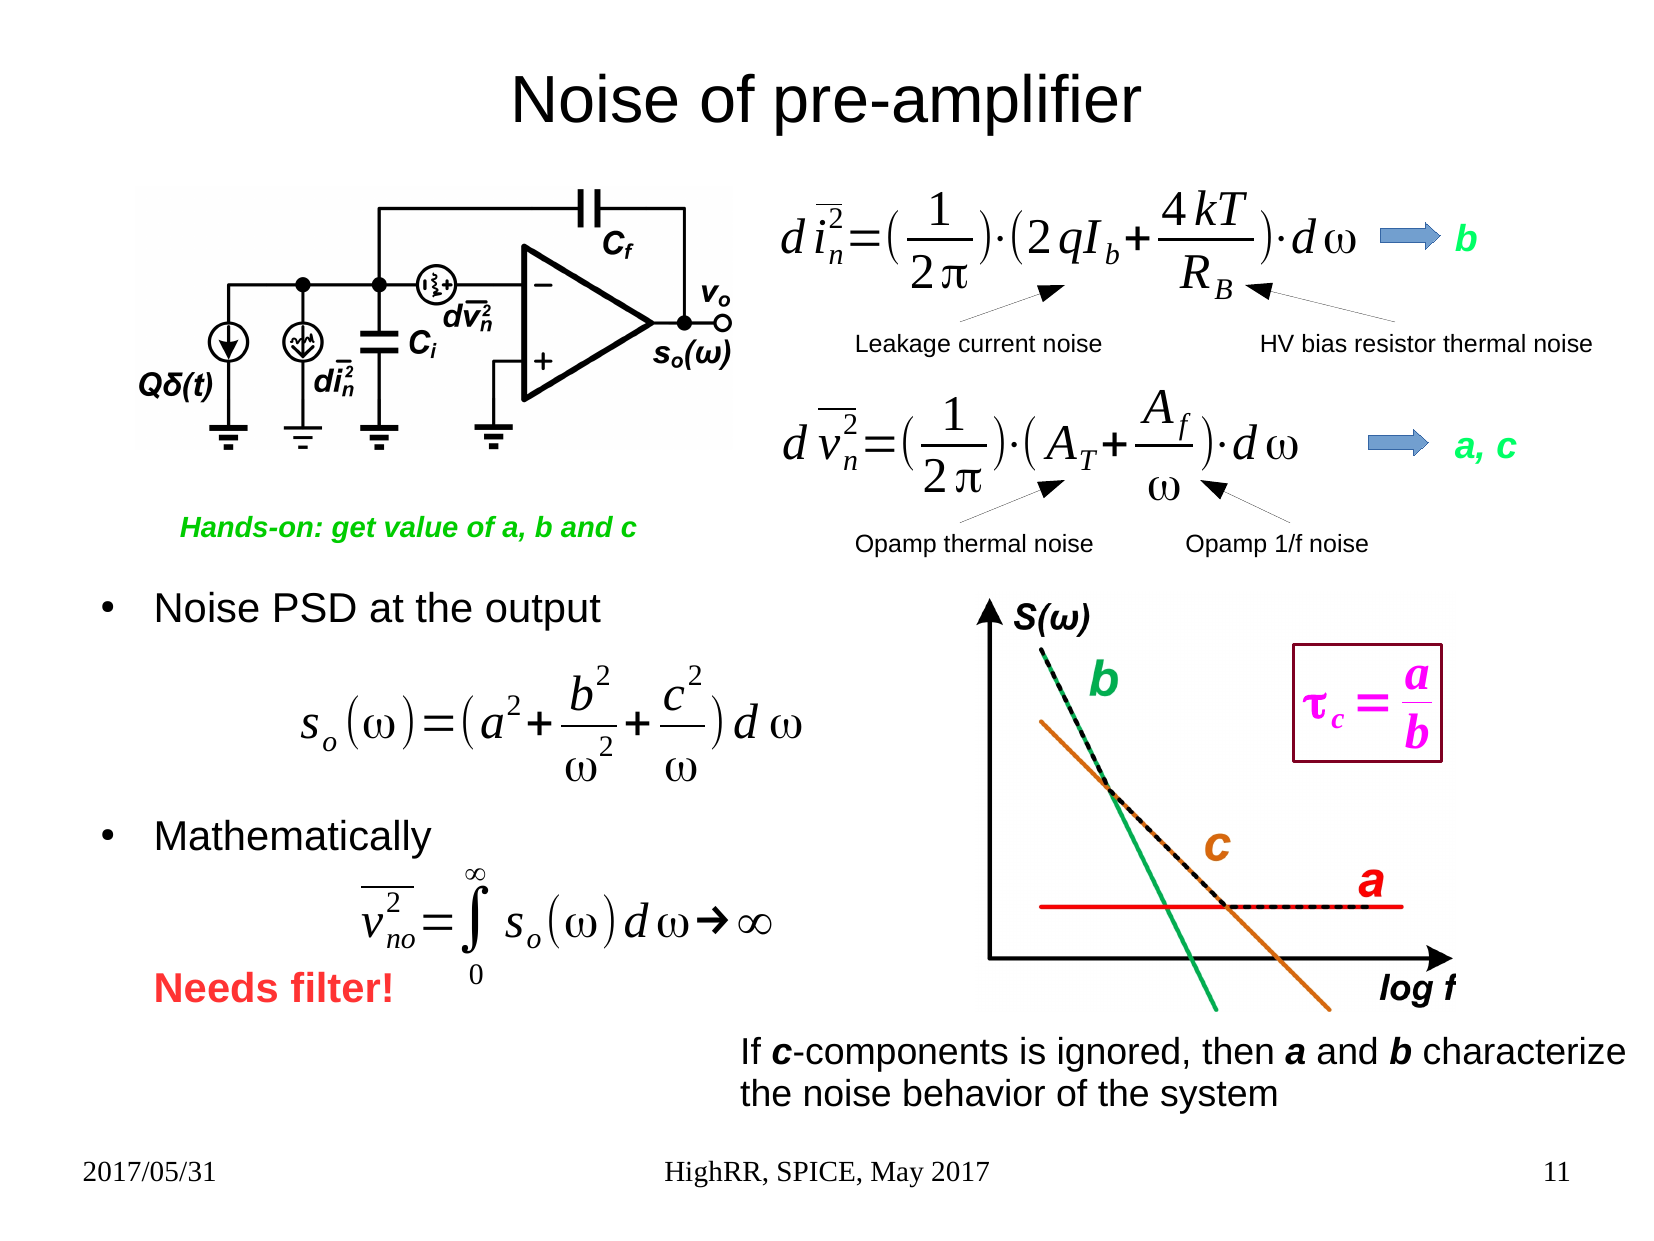

# Noise of pre-amplifier
b
Leakage current noise
HV bias resistor thermal noise
a, c
Hands-on: get value of a, b and c
Opamp thermal noise
Opamp 1/f noise
Noise PSD at the output
Mathematically
Needs filter!
If c-components is ignored, then a and b characterize
the noise behavior of the system
2017/05/31
HighRR, SPICE, May 2017
11